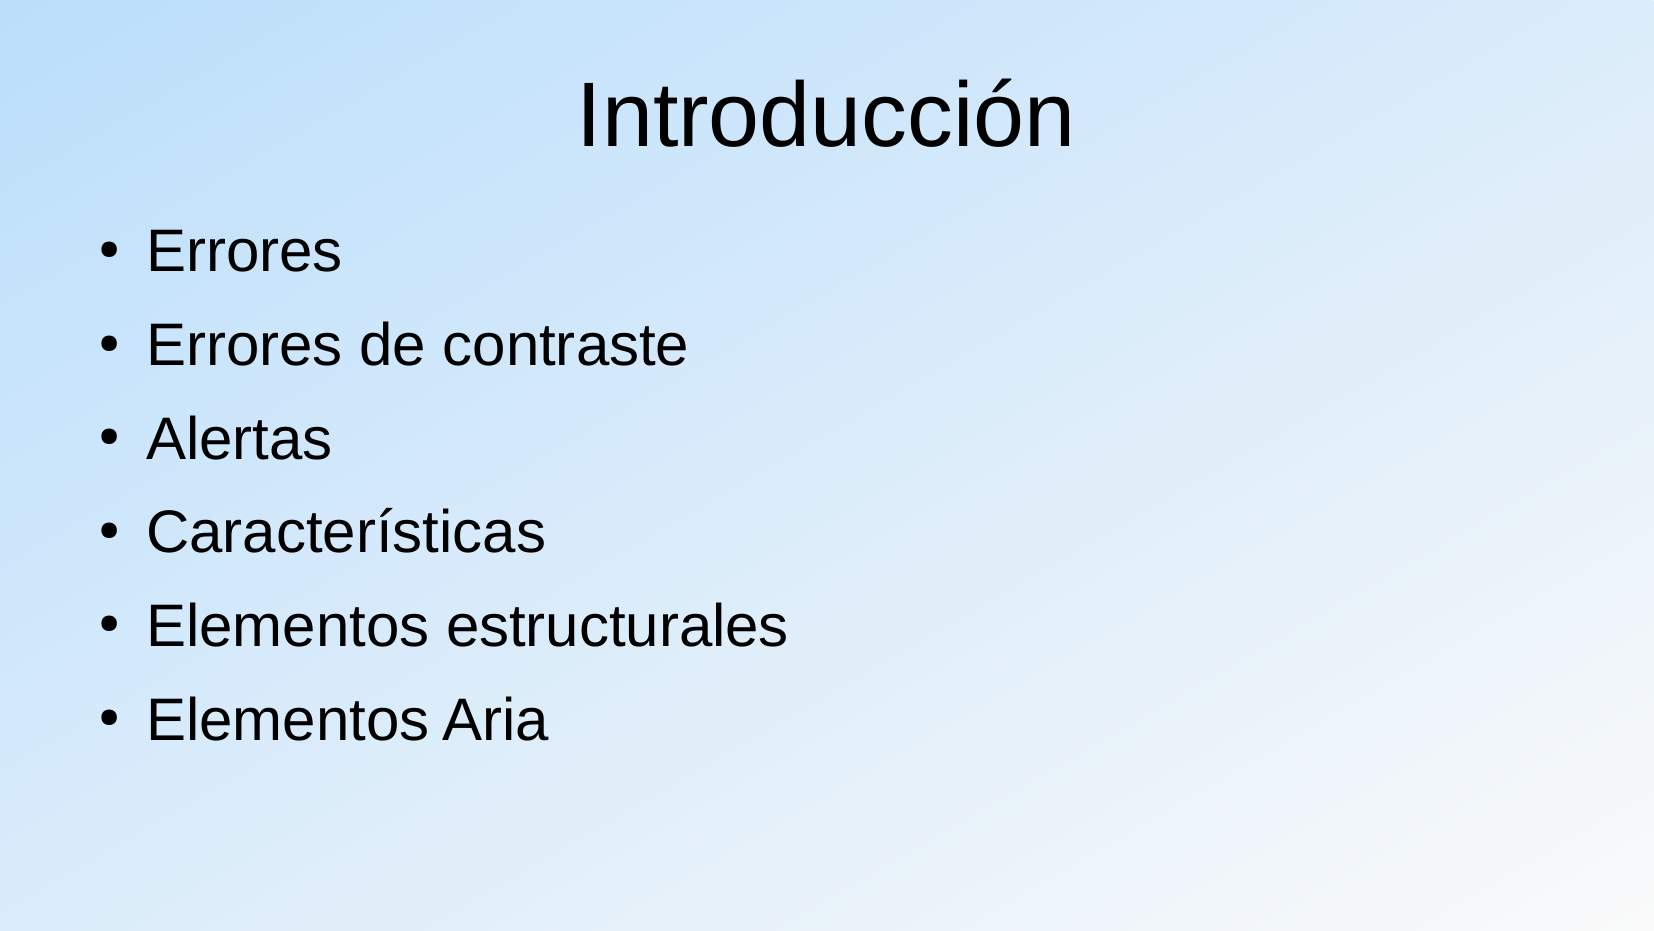

# Introducción
Errores
Errores de contraste
Alertas
Características
Elementos estructurales
Elementos Aria